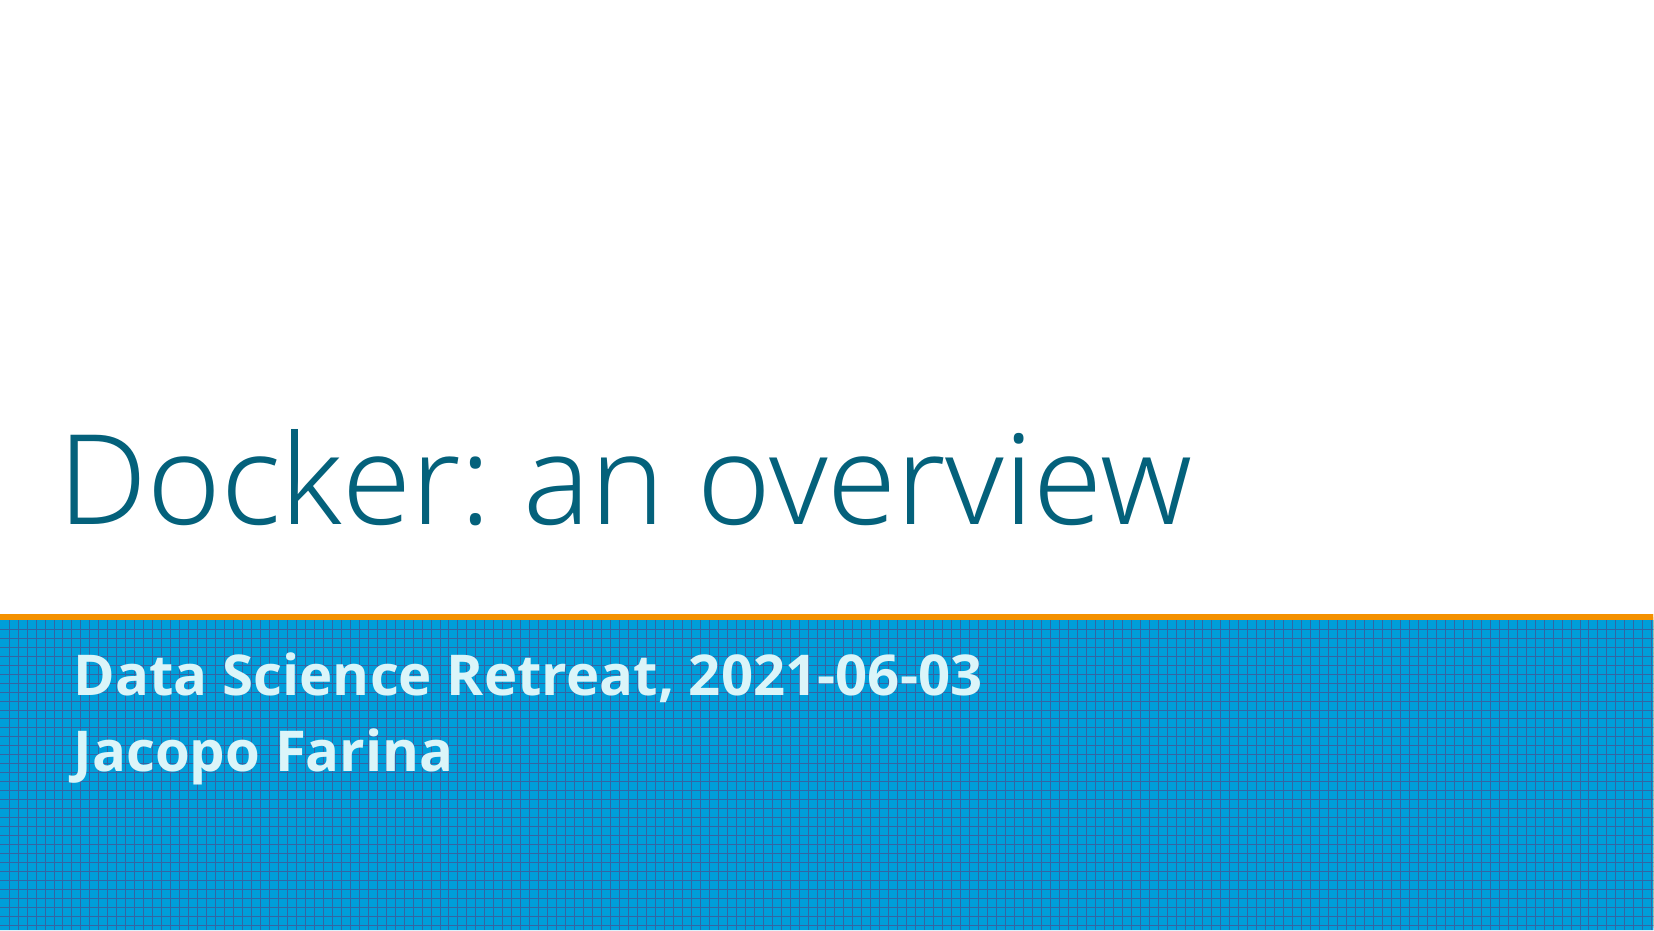

# Docker: an overview
Data Science Retreat, 2021-06-03
Jacopo Farina